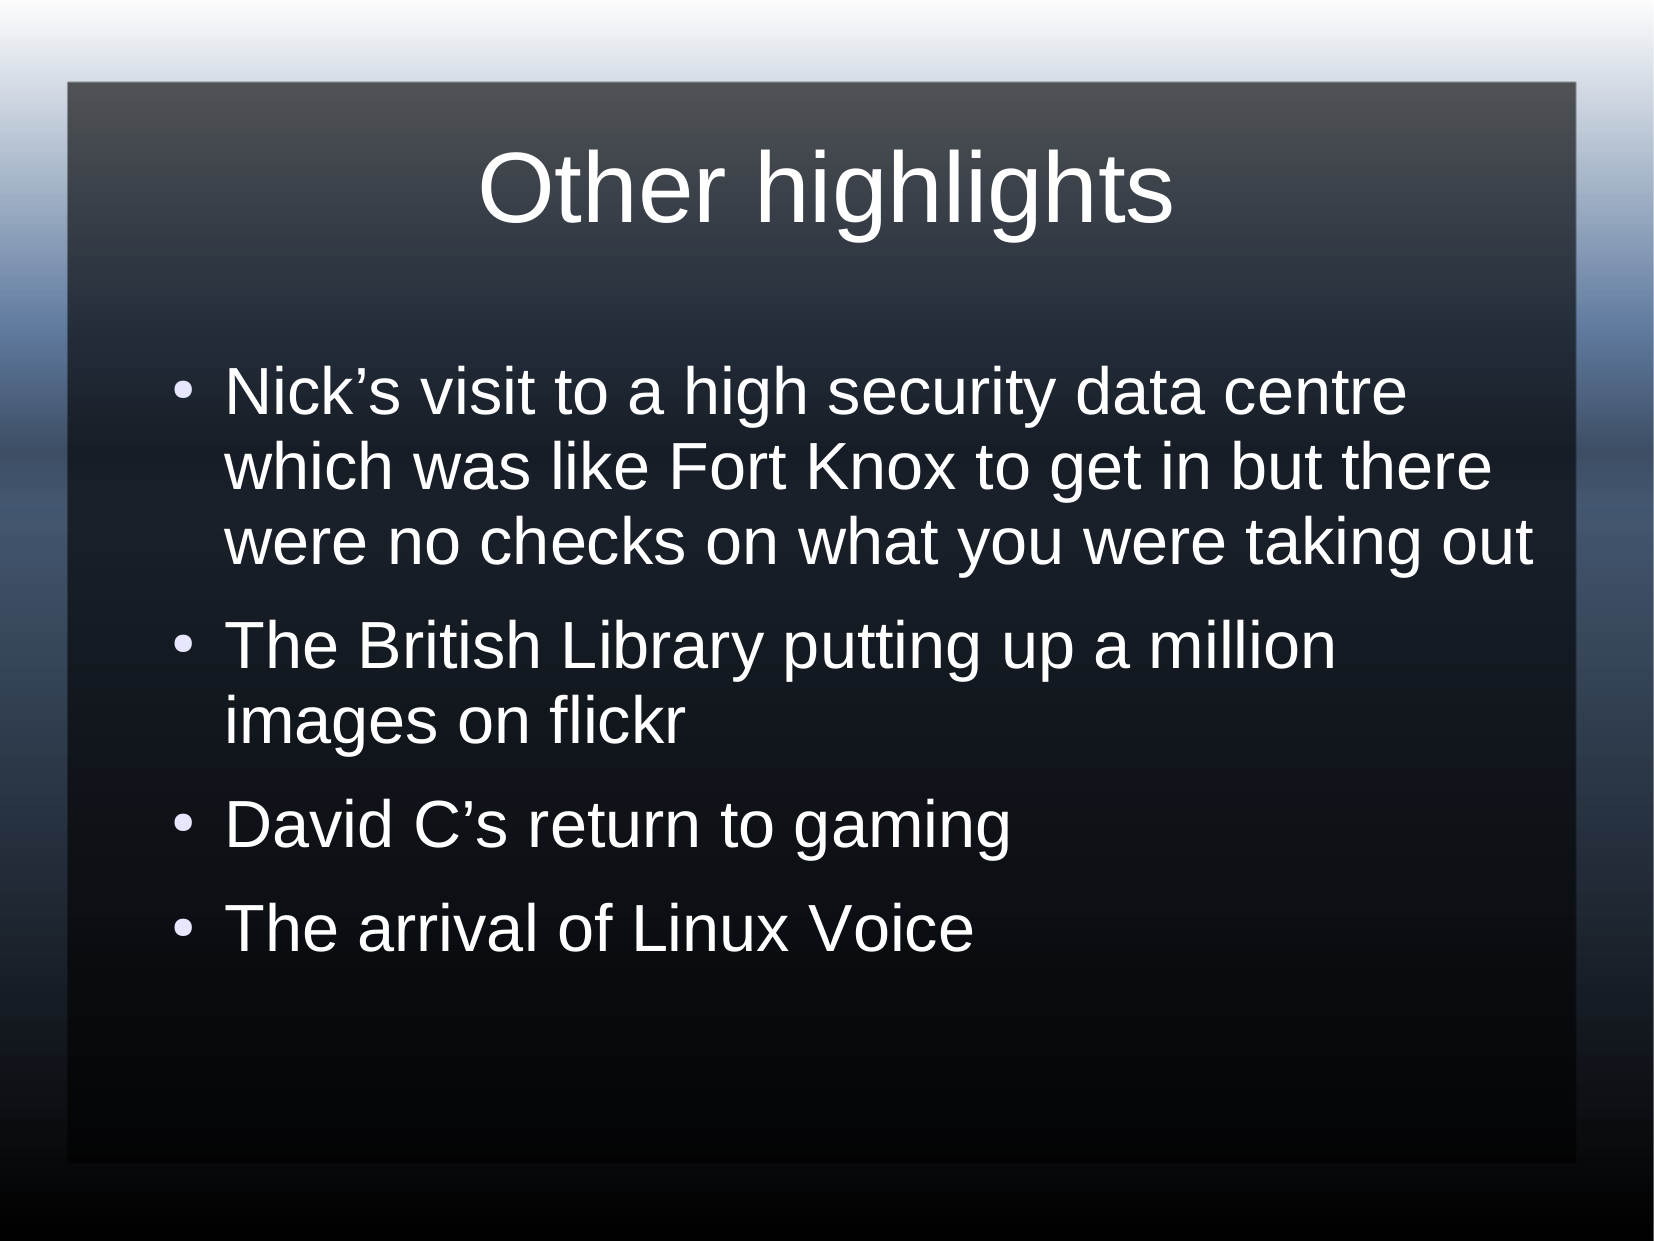

# Other highlights
Nick’s visit to a high security data centre which was like Fort Knox to get in but there were no checks on what you were taking out
The British Library putting up a million images on flickr
David C’s return to gaming
The arrival of Linux Voice